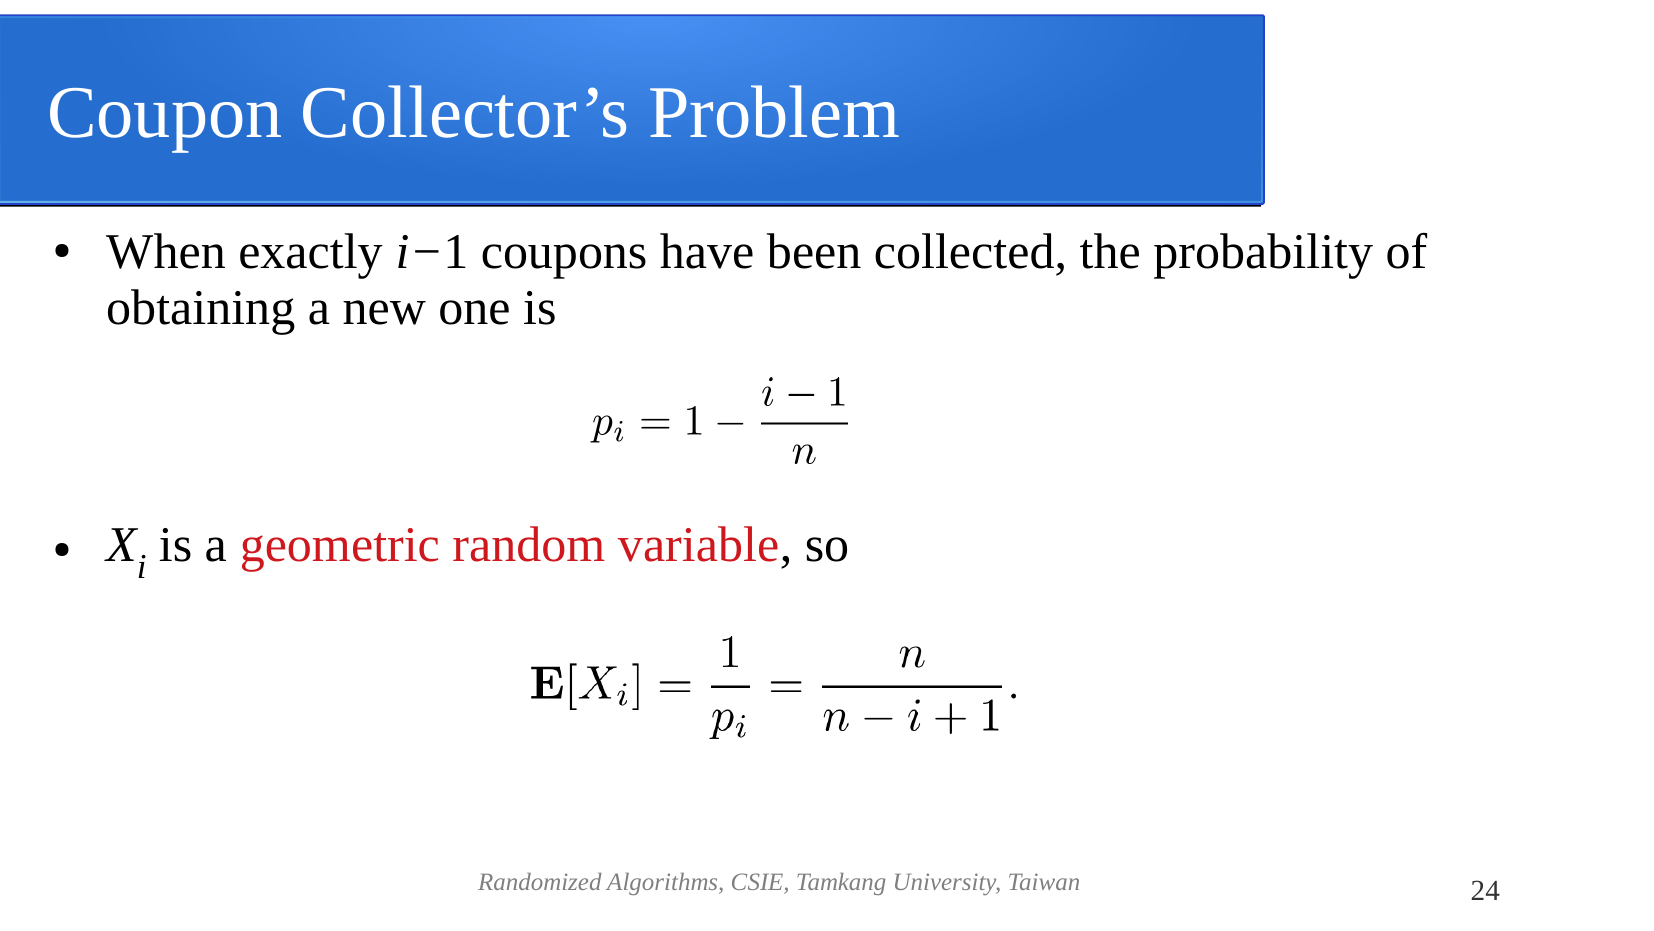

# Coupon Collector’s Problem
When exactly i−1 coupons have been collected, the probability of obtaining a new one is
Xi is a geometric random variable, so
Randomized Algorithms, CSIE, Tamkang University, Taiwan
24